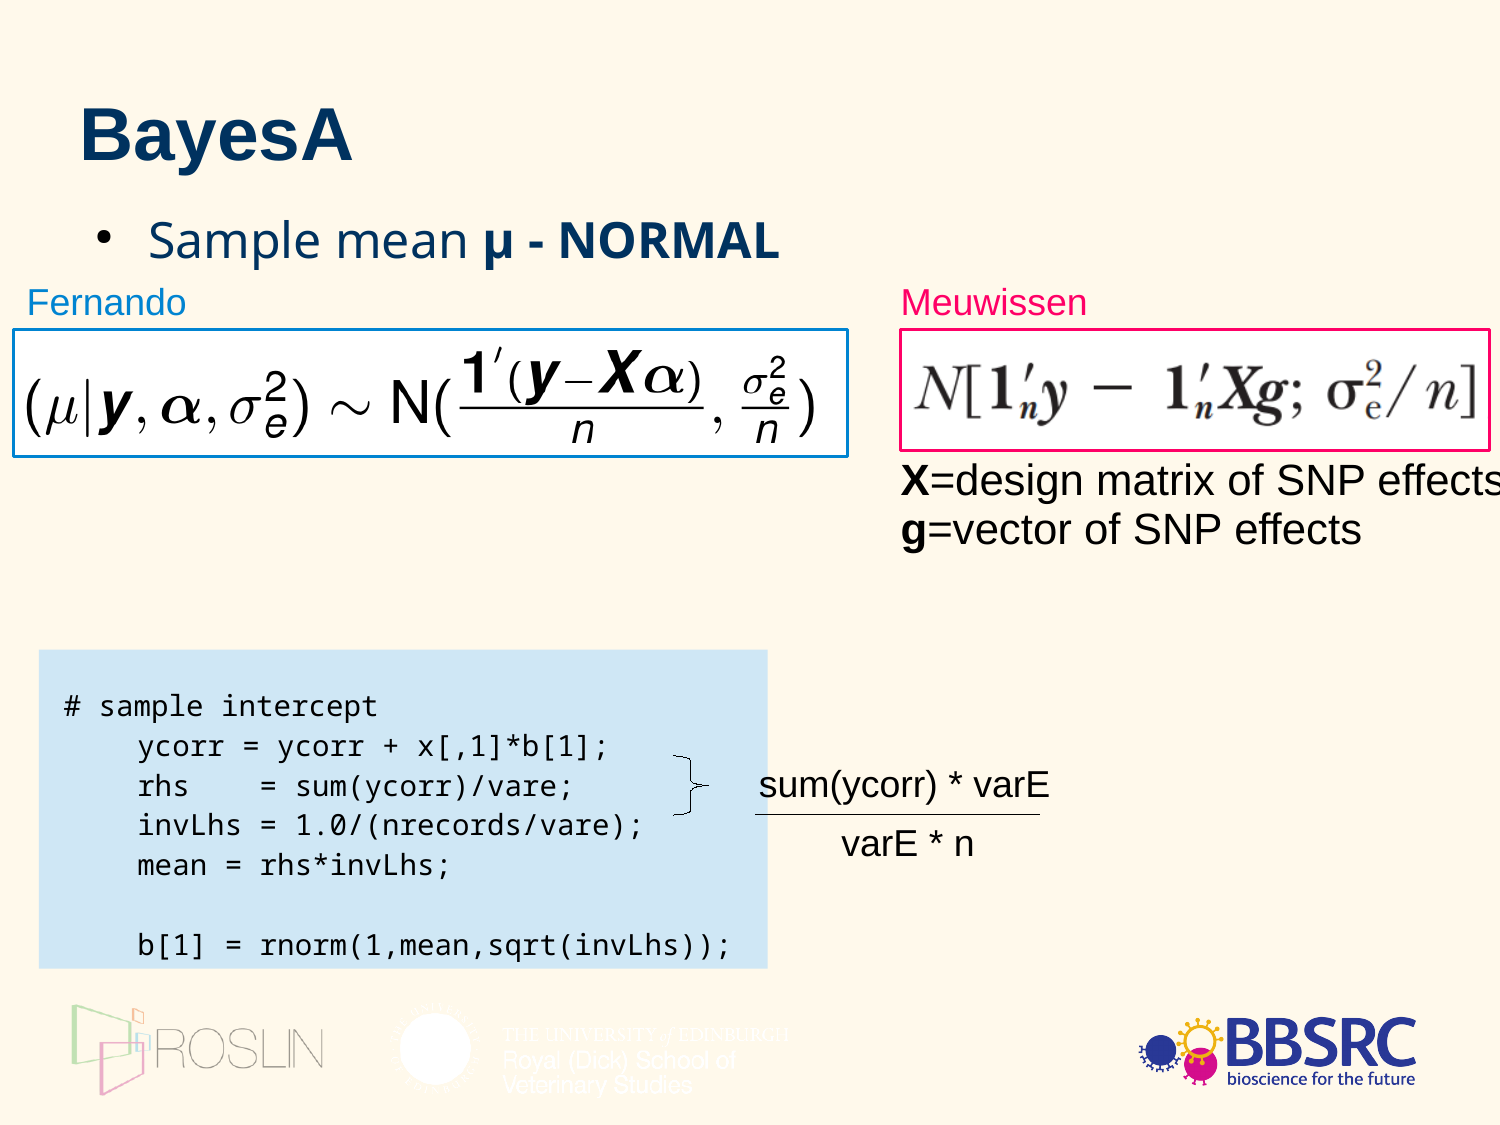

# BayesA
Sample mean μ - NORMAL
Fernando
Meuwissen
X=design matrix of SNP effects
g=vector of SNP effects
# sample intercept
	ycorr = ycorr + x[,1]*b[1];
	rhs = sum(ycorr)/vare;
	invLhs = 1.0/(nrecords/vare);
	mean = rhs*invLhs;
	b[1] = rnorm(1,mean,sqrt(invLhs));
sum(ycorr) * varE
varE * n